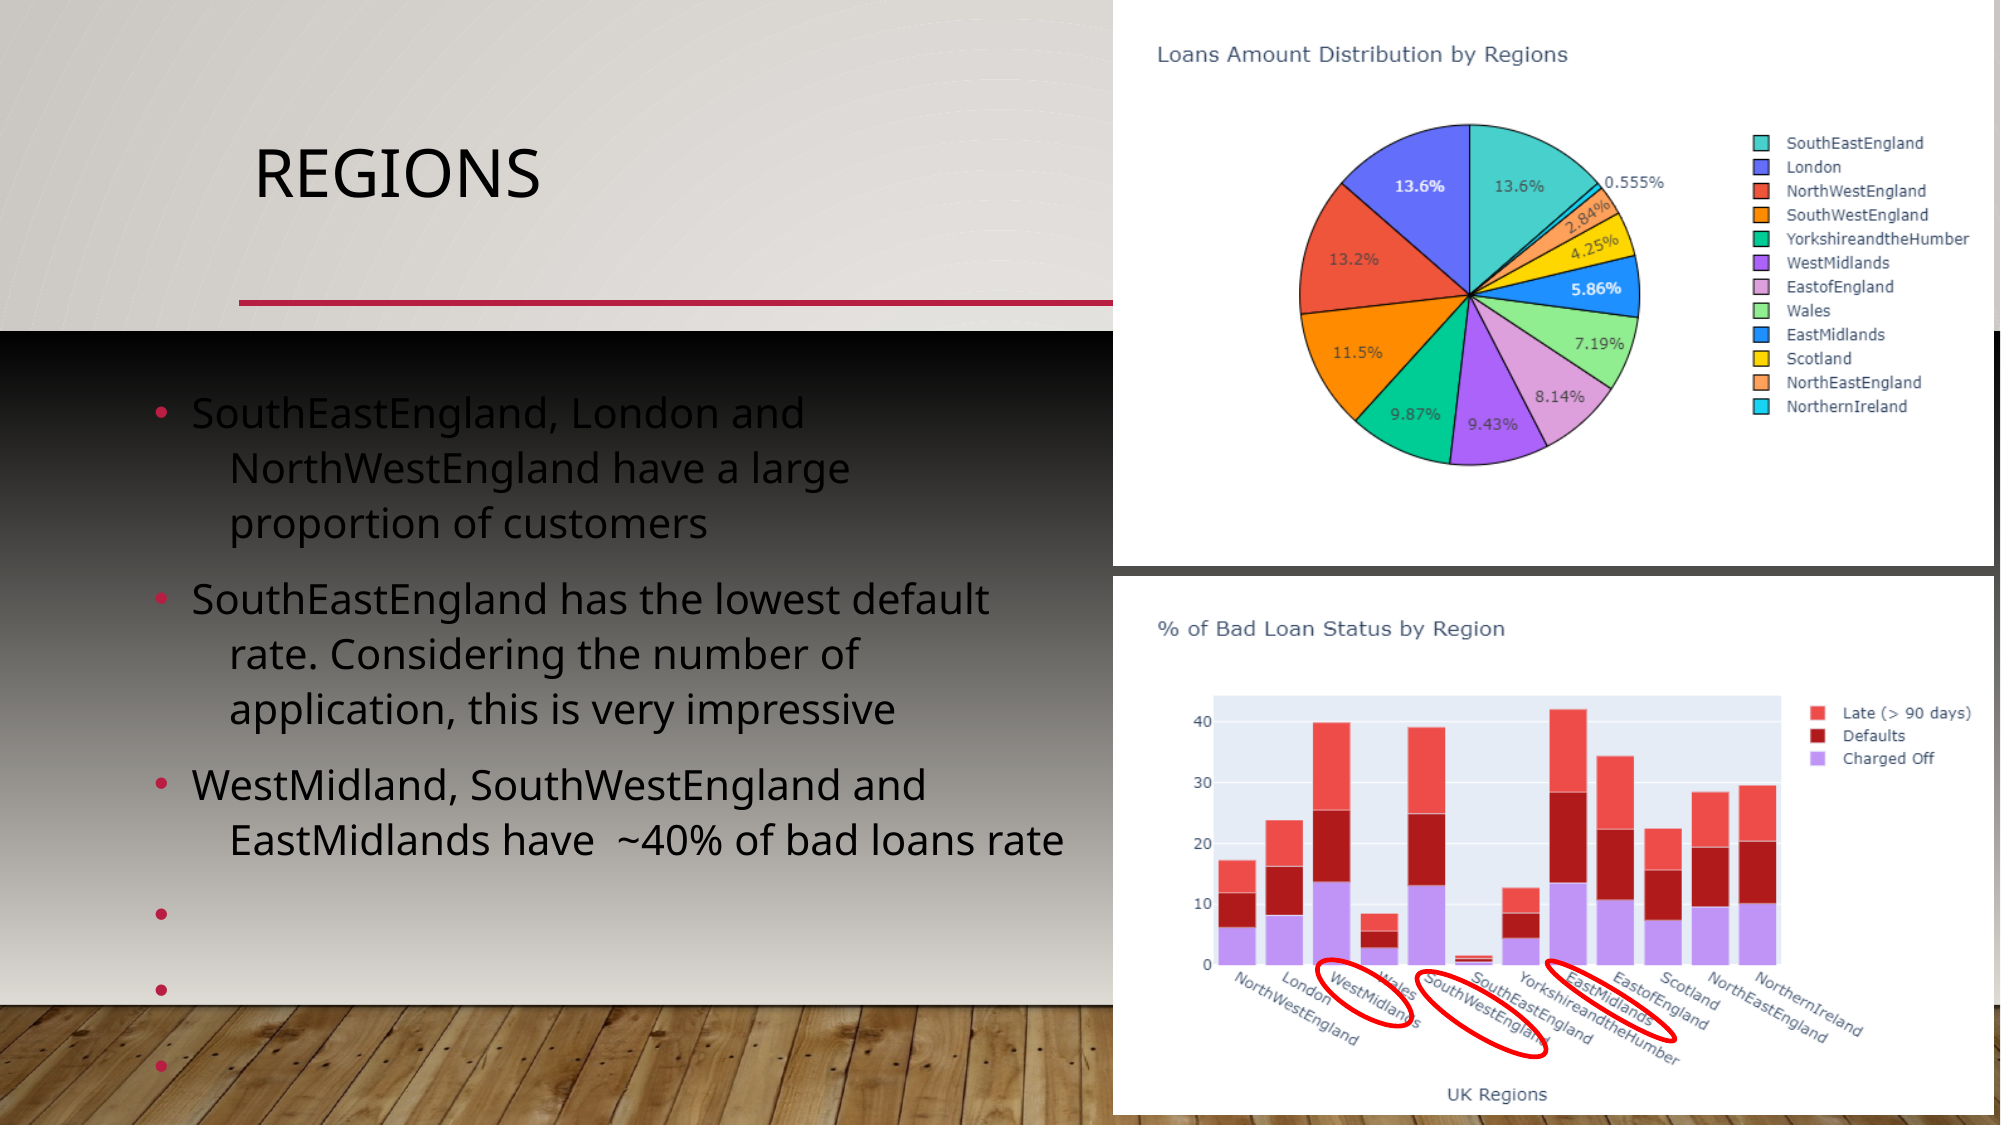

# Regions
SouthEastEngland, London and NorthWestEngland have a large proportion of customers
SouthEastEngland has the lowest default rate. Considering the number of application, this is very impressive
WestMidland, SouthWestEngland and EastMidlands have ~40% of bad loans rate